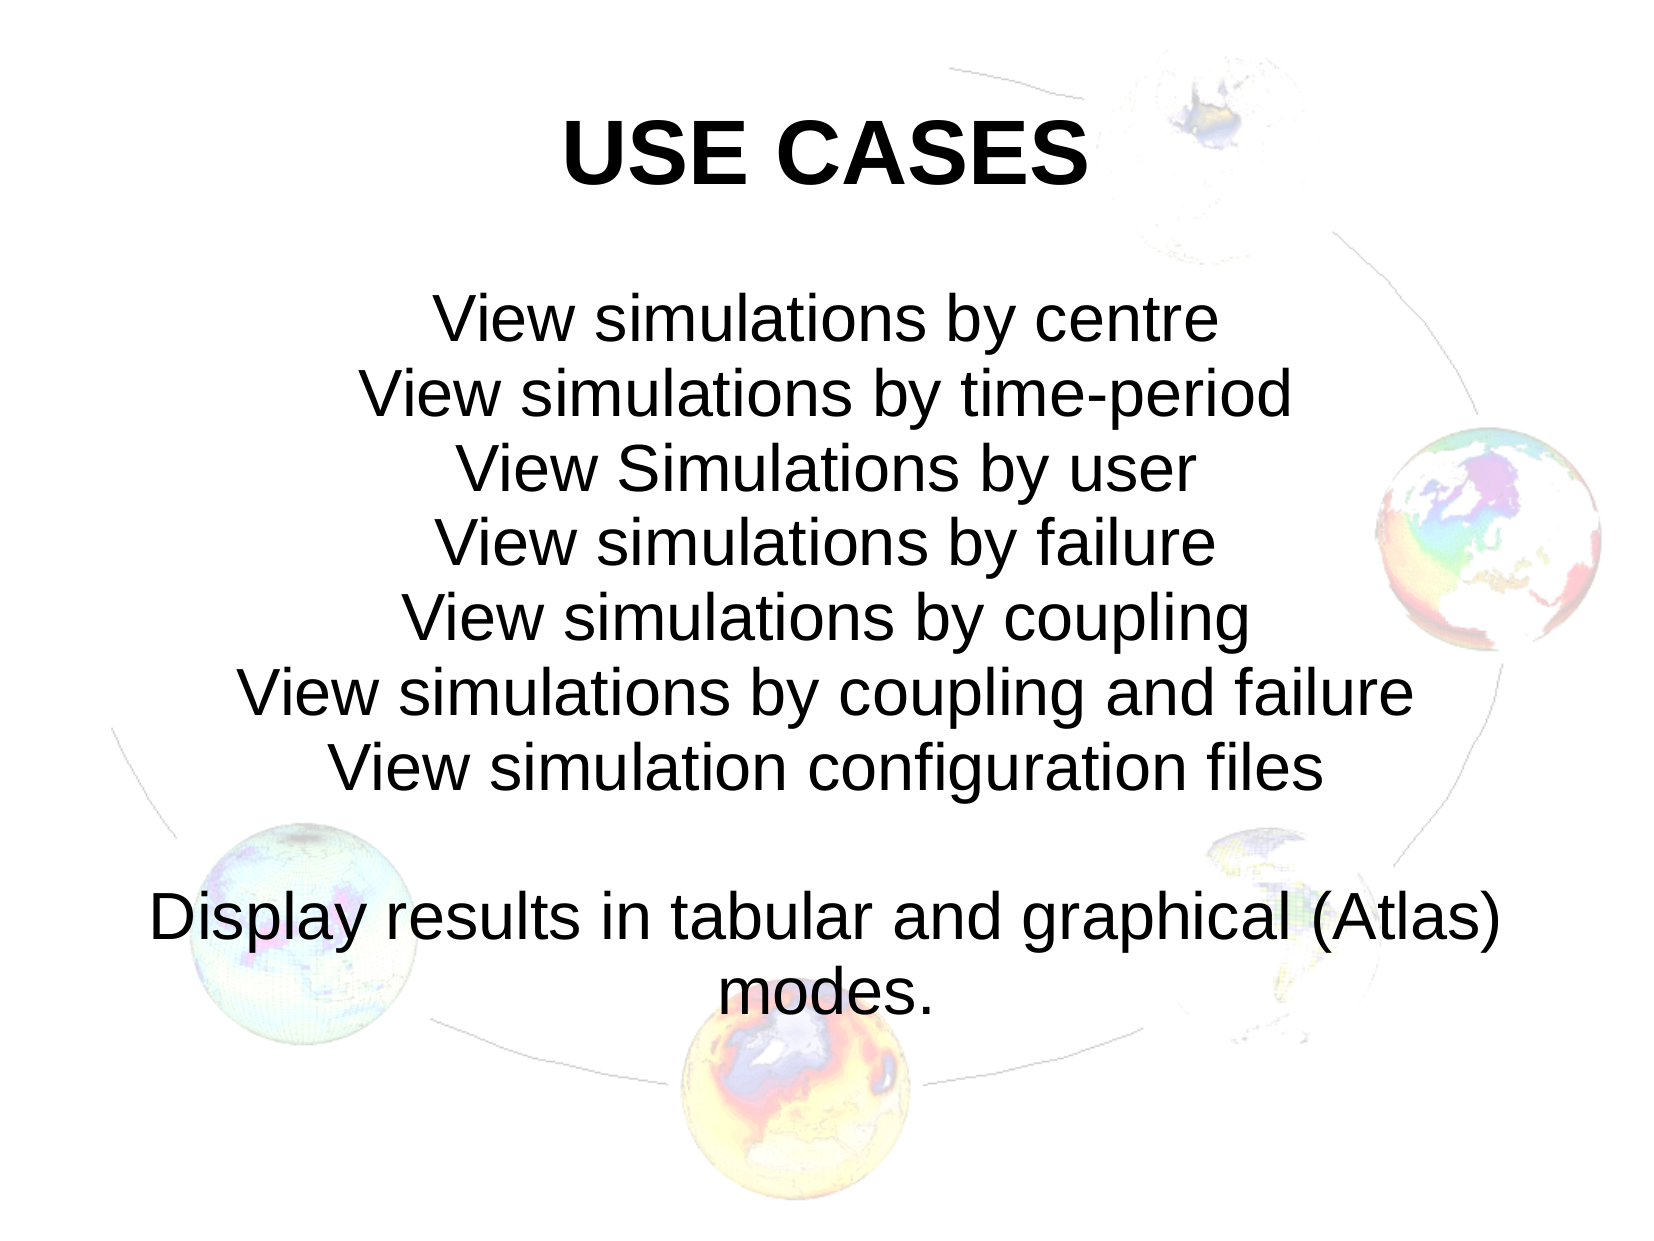

# USE CASES
View simulations by centre
View simulations by time-period
View Simulations by user
View simulations by failure
View simulations by coupling
View simulations by coupling and failure
View simulation configuration files
Display results in tabular and graphical (Atlas) modes.